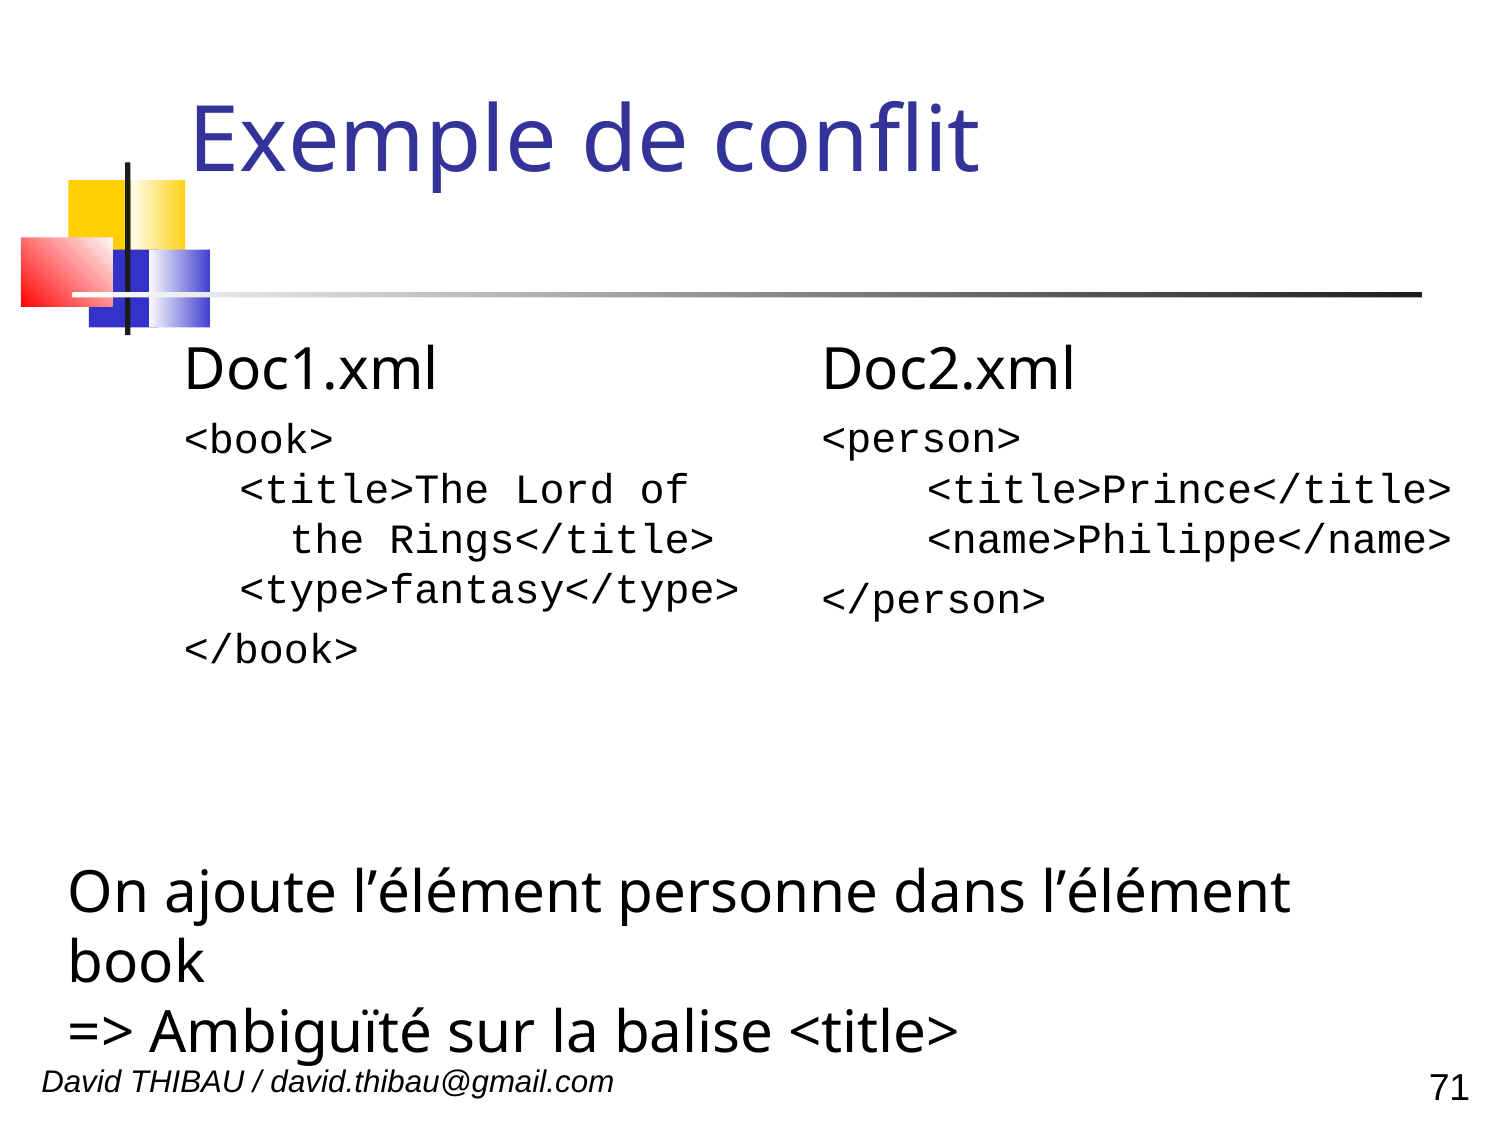

# Exemple de conflit
Doc2.xml
<person>
 <title>Prince</title>
 <name>Philippe</name>
</person>
Doc1.xml
<book>
<title>The Lord of
 the Rings</title>
<type>fantasy</type>
</book>
On ajoute l’élément personne dans l’élément book
=> Ambiguïté sur la balise <title>